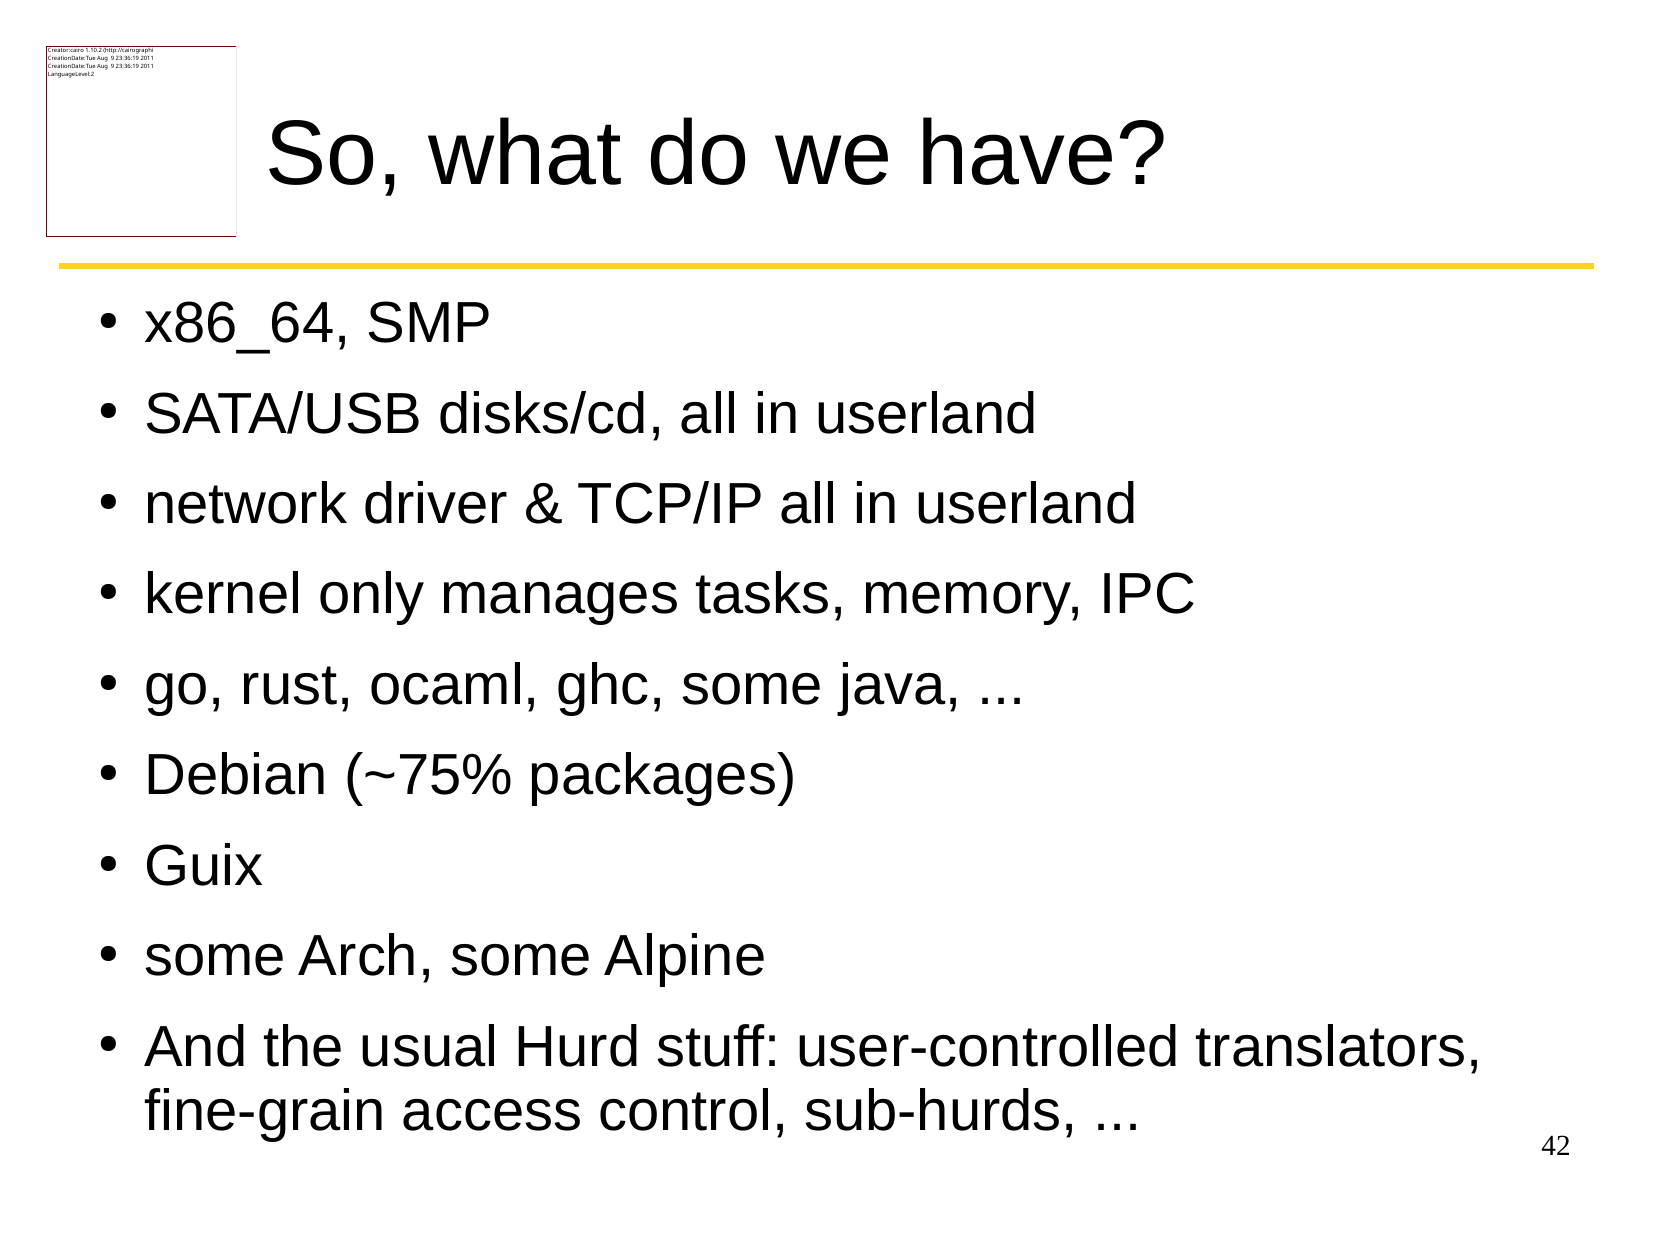

# So, what do we have?
x86_64, SMP
SATA/USB disks/cd, all in userland
network driver & TCP/IP all in userland
kernel only manages tasks, memory, IPC
go, rust, ocaml, ghc, some java, ...
Debian (~75% packages)
Guix
some Arch, some Alpine
And the usual Hurd stuff: user-controlled translators, fine-grain access control, sub-hurds, ...
42